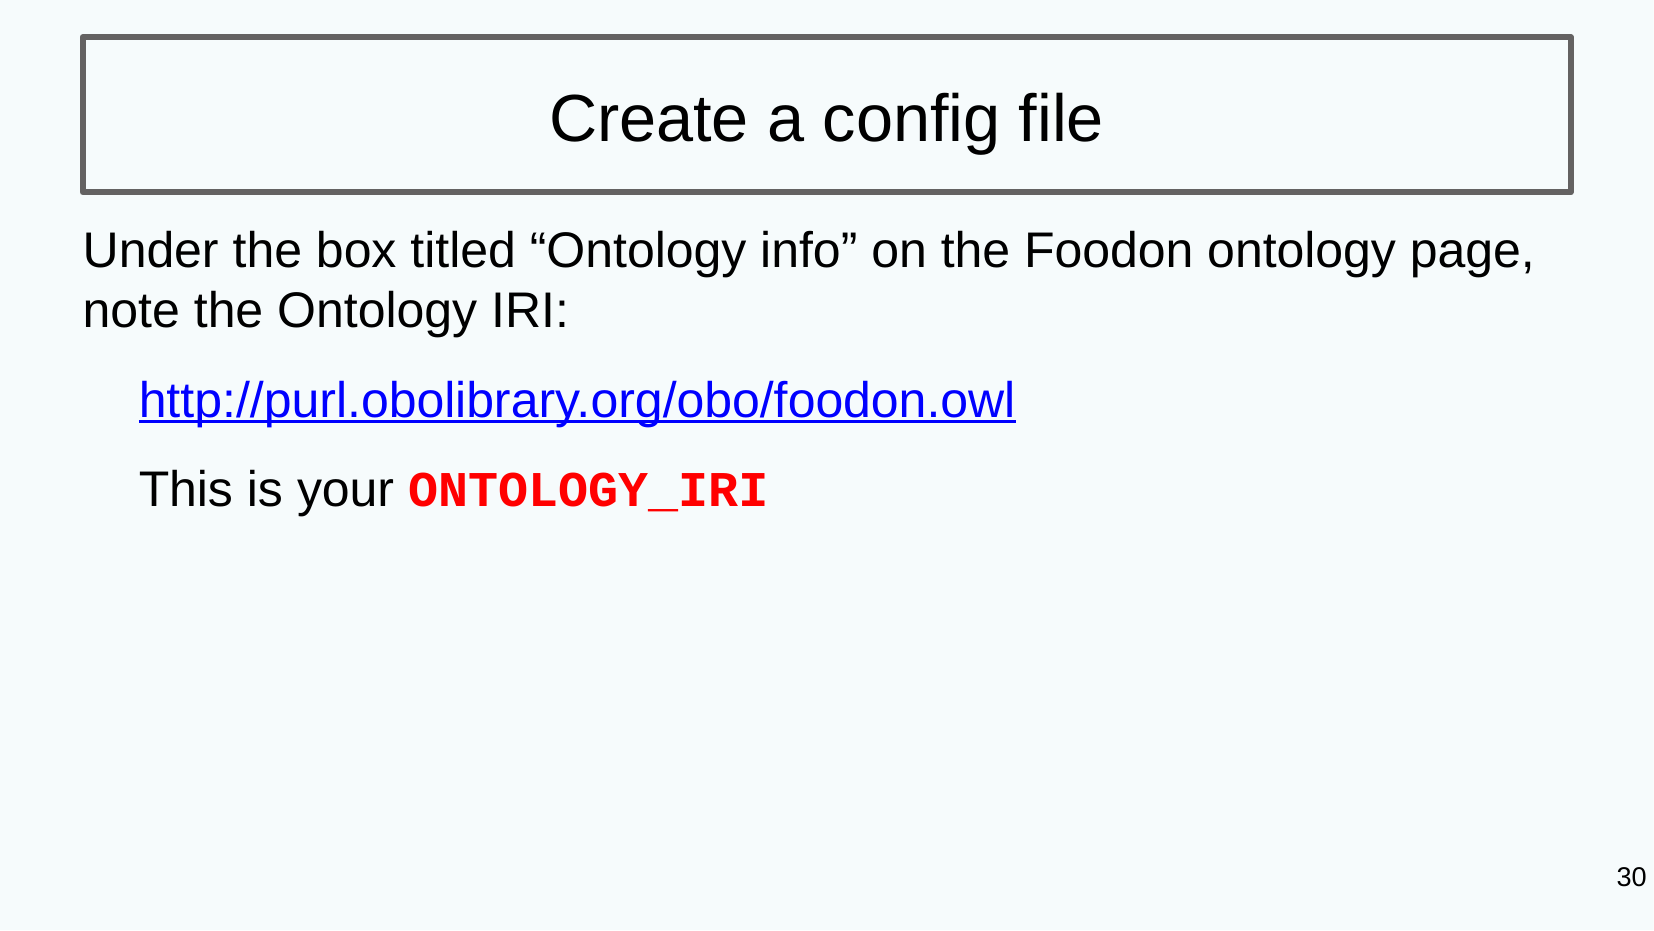

Create a config file
Under the box titled “Ontology info” on the Foodon ontology page, note the Ontology IRI:
 http://purl.obolibrary.org/obo/foodon.owl
 This is your ONTOLOGY_IRI